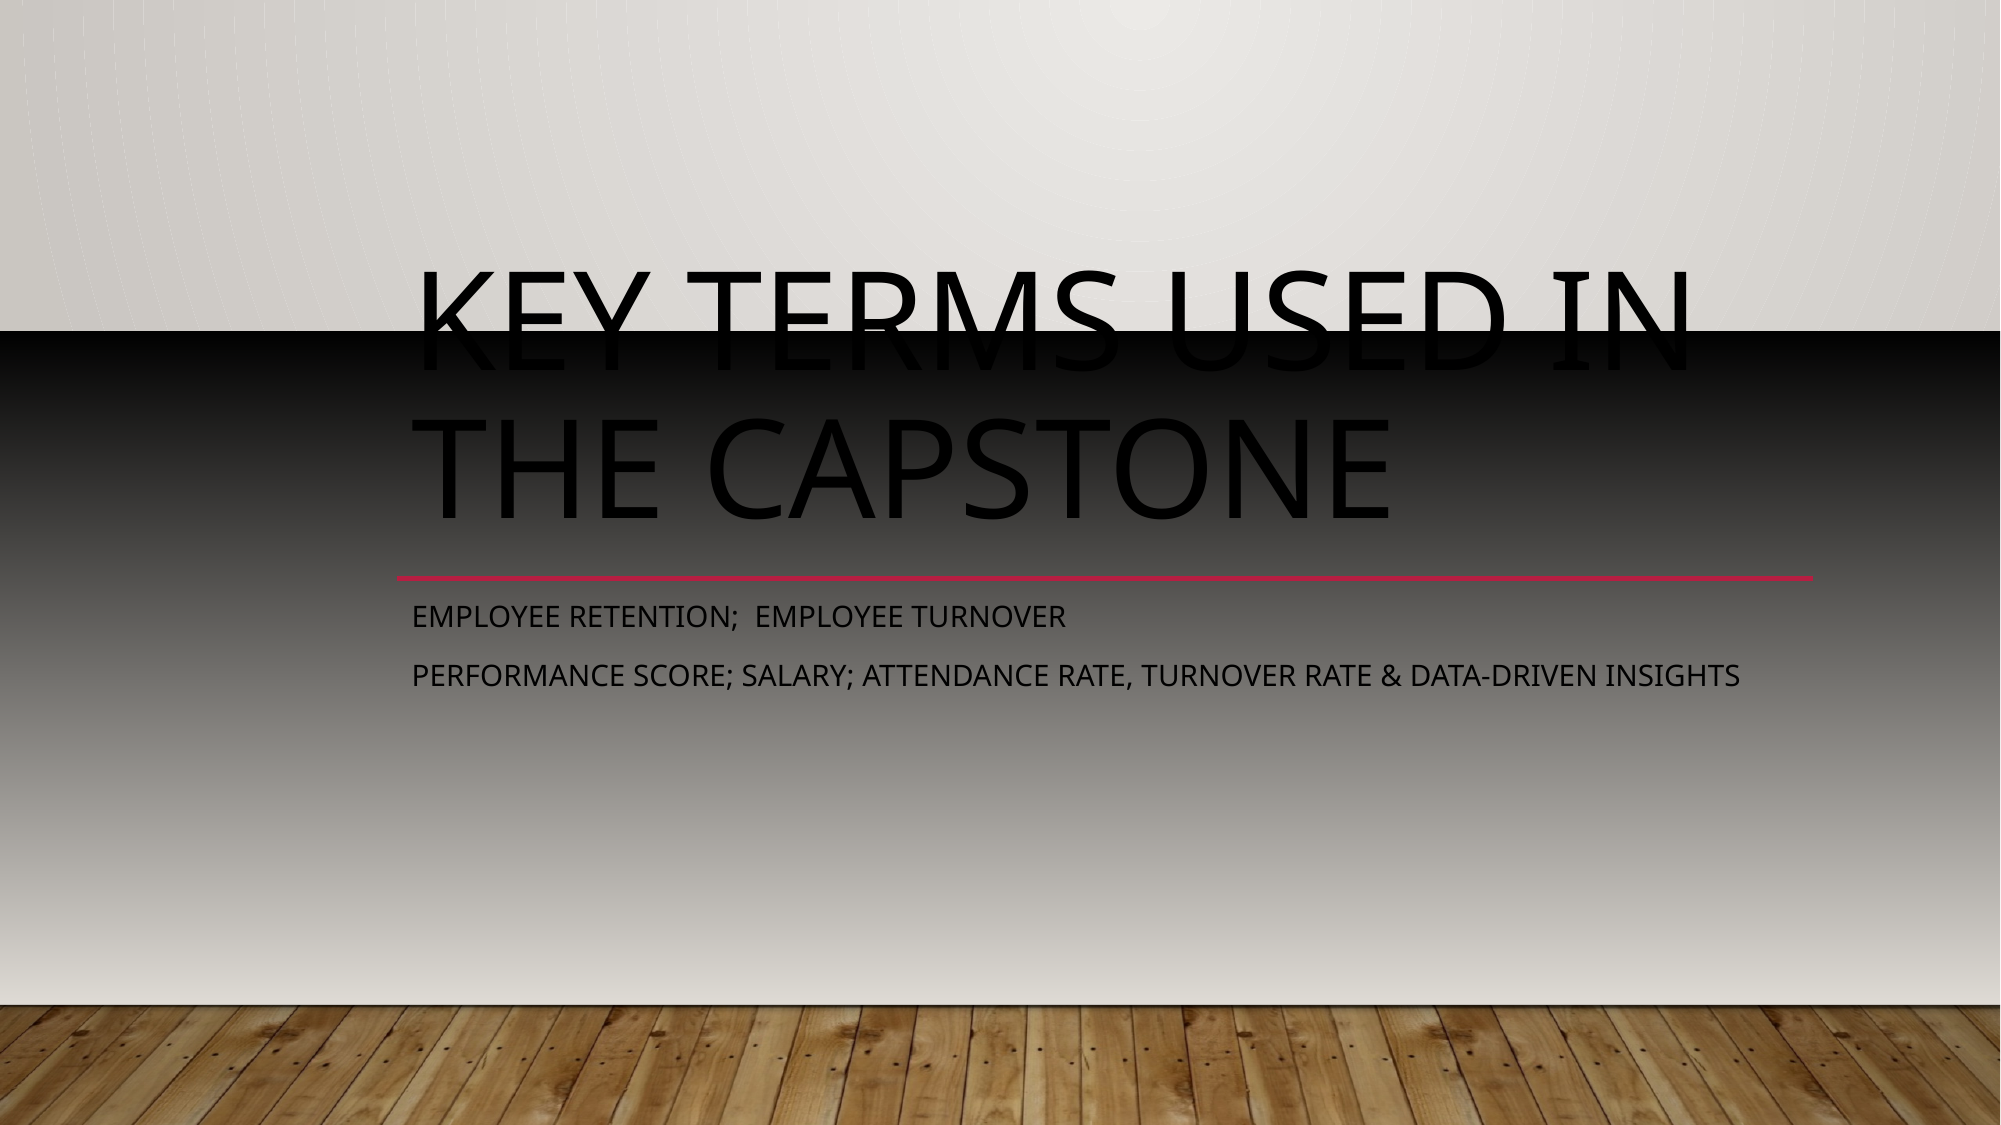

# Key Terms Used in the Capstone
Employee Retention; Employee Turnover
Performance Score; Salary; Attendance Rate, Turnover Rate & Data-Driven Insights